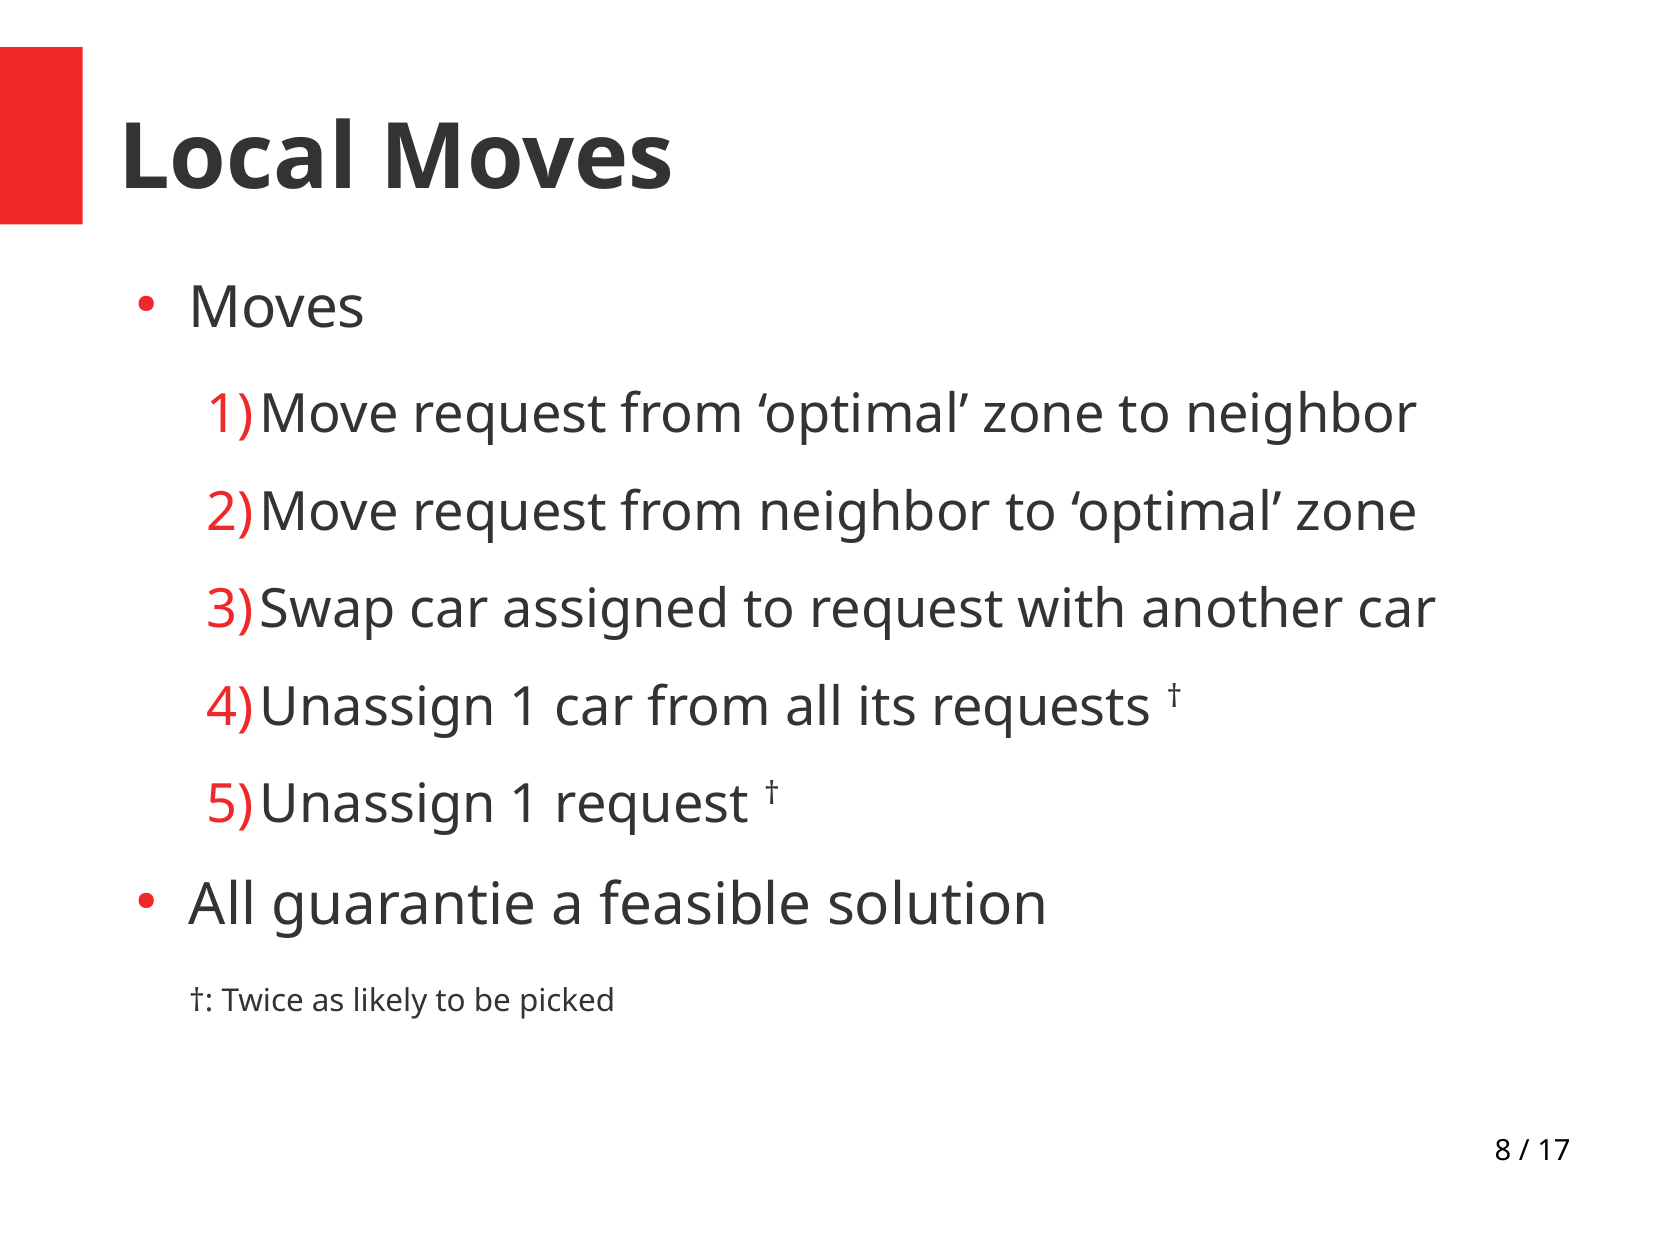

# Local Moves
Moves
Move request from ‘optimal’ zone to neighbor
Move request from neighbor to ‘optimal’ zone
Swap car assigned to request with another car
Unassign 1 car from all its requests †
Unassign 1 request †
All guarantie a feasible solution
†: Twice as likely to be picked
8